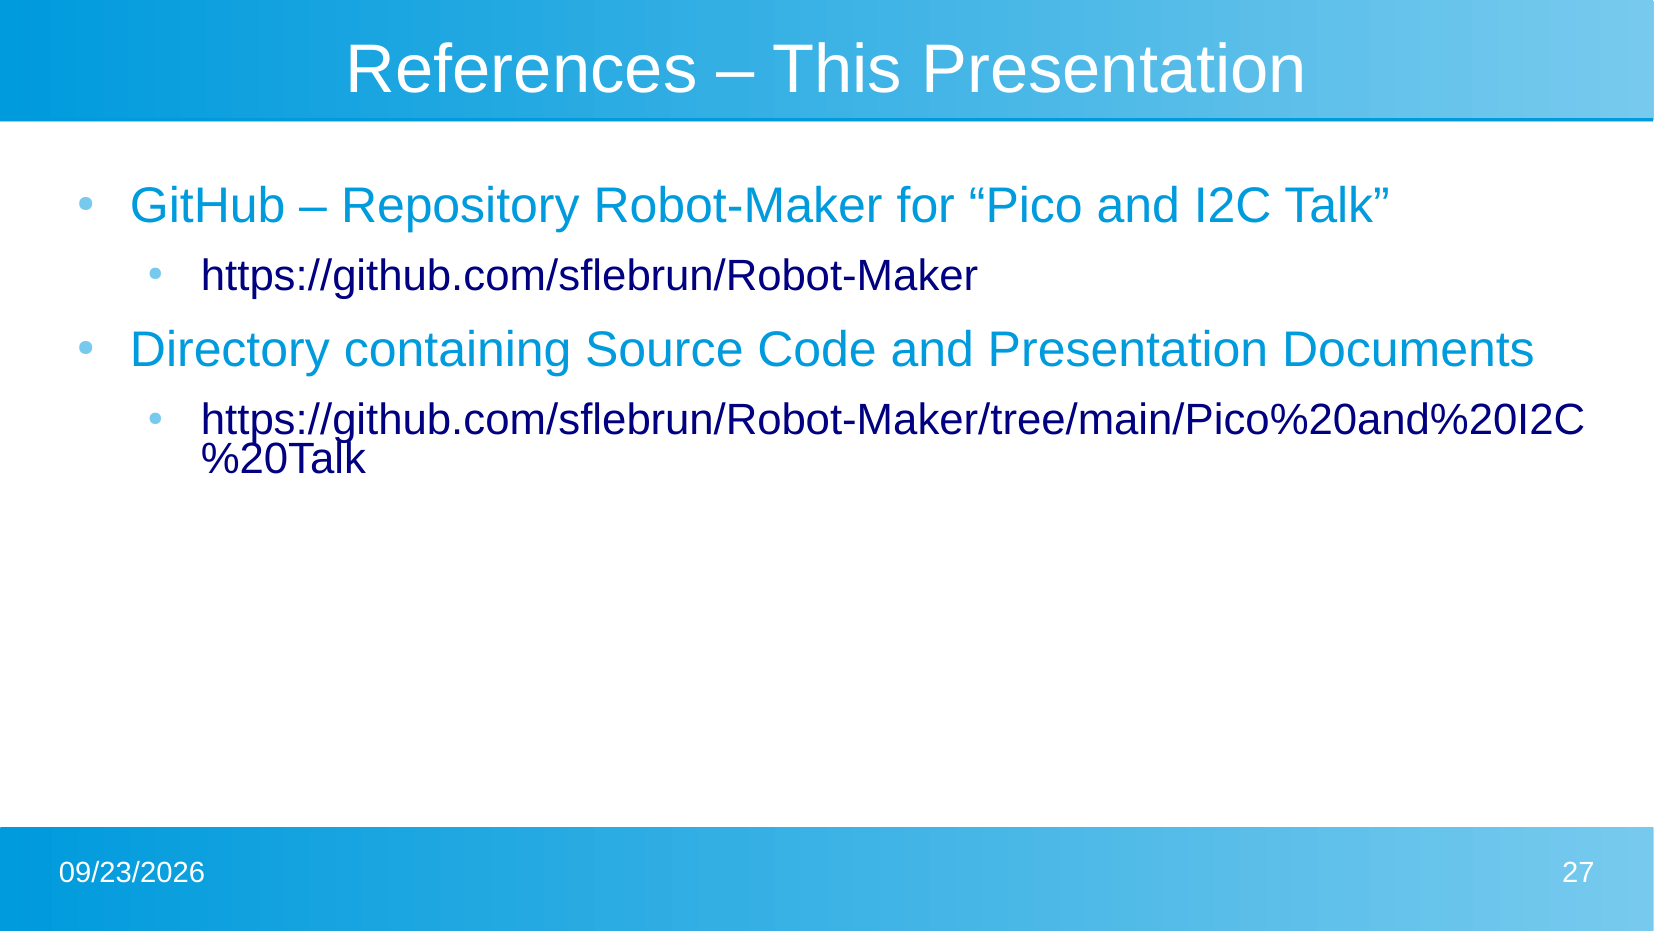

# References – This Presentation
GitHub – Repository Robot-Maker for “Pico and I2C Talk”
https://github.com/sflebrun/Robot-Maker
Directory containing Source Code and Presentation Documents
https://github.com/sflebrun/Robot-Maker/tree/main/Pico%20and%20I2C%20Talk
27